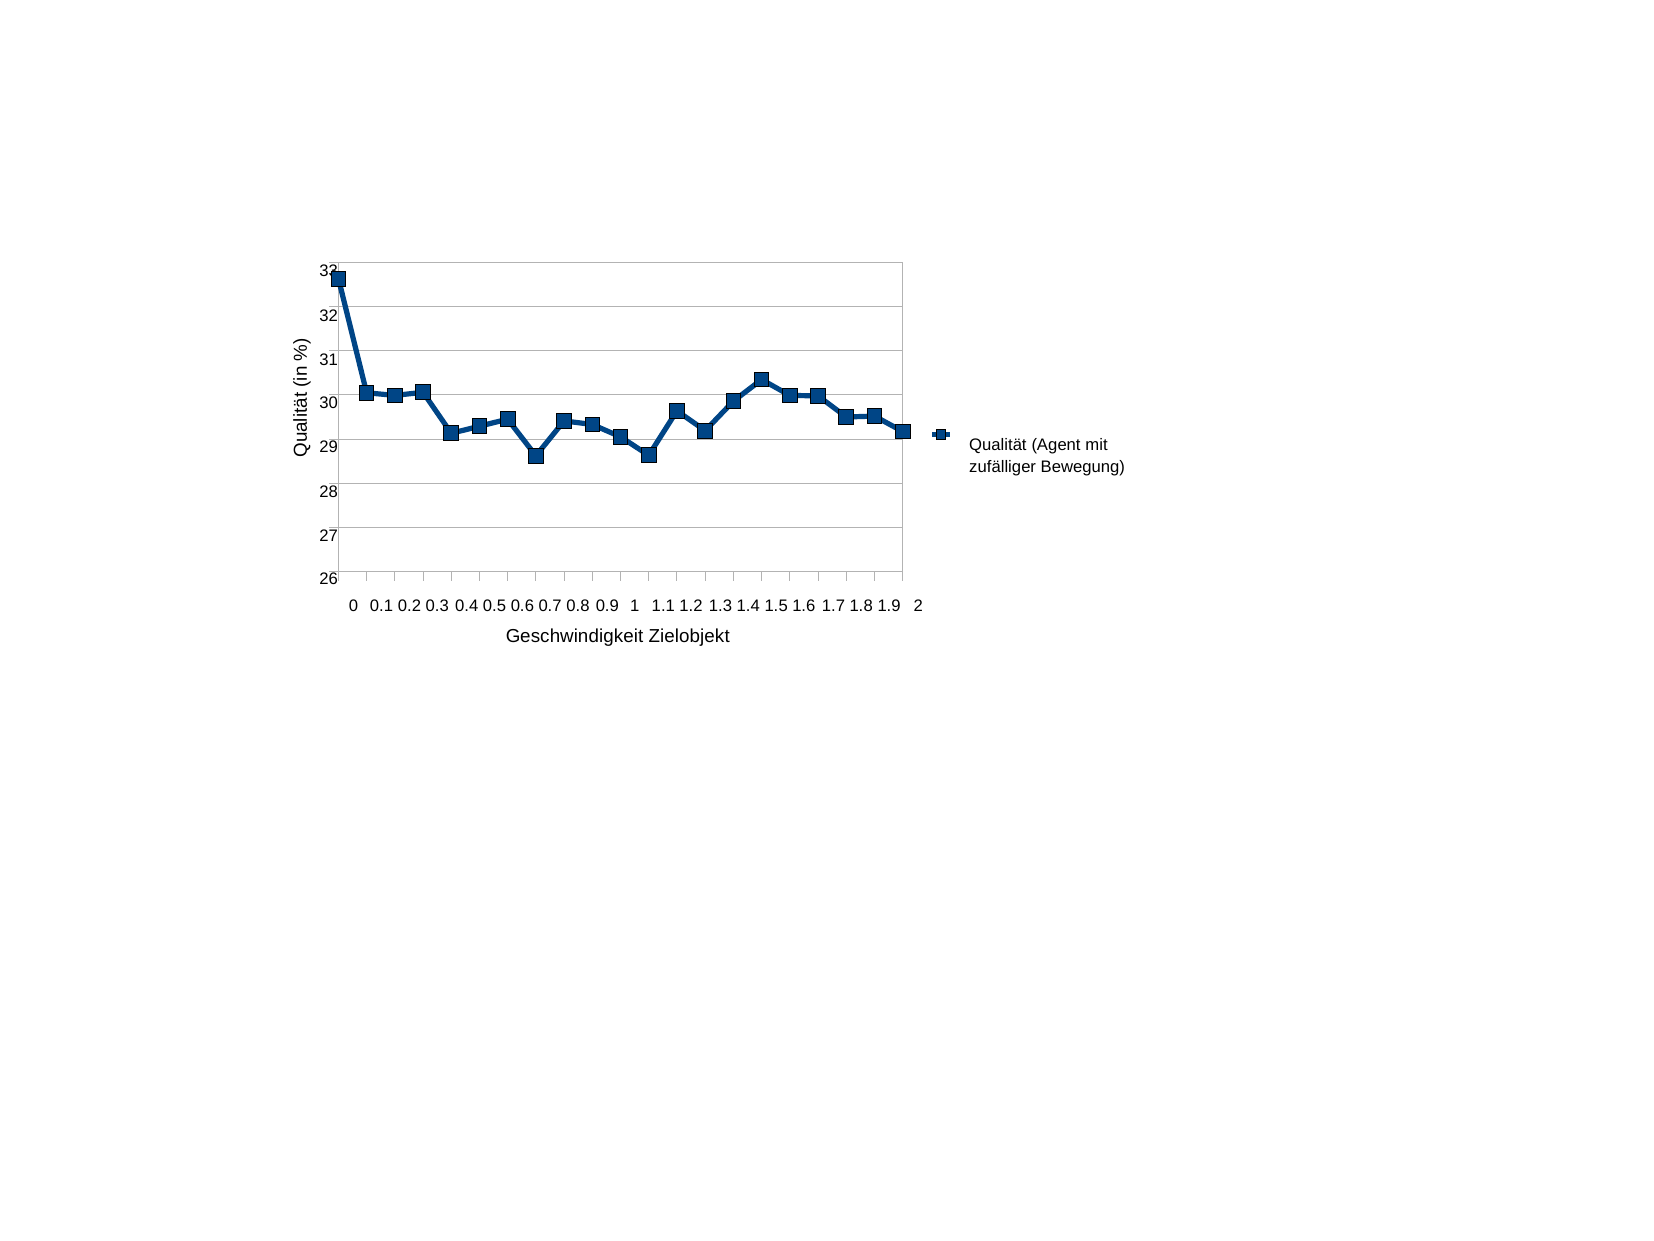

33
32
31
Qualität (in %)
30
Qualität (Agent mit
29
zufälliger Bewegung)
28
27
26
0
0.1
0.2
0.3
0.4
0.5
0.6
0.7
0.8
0.9
1
1.1
1.2
1.3
1.4
1.5
1.6
1.7
1.8
1.9
2
Geschwindigkeit Zielobjekt